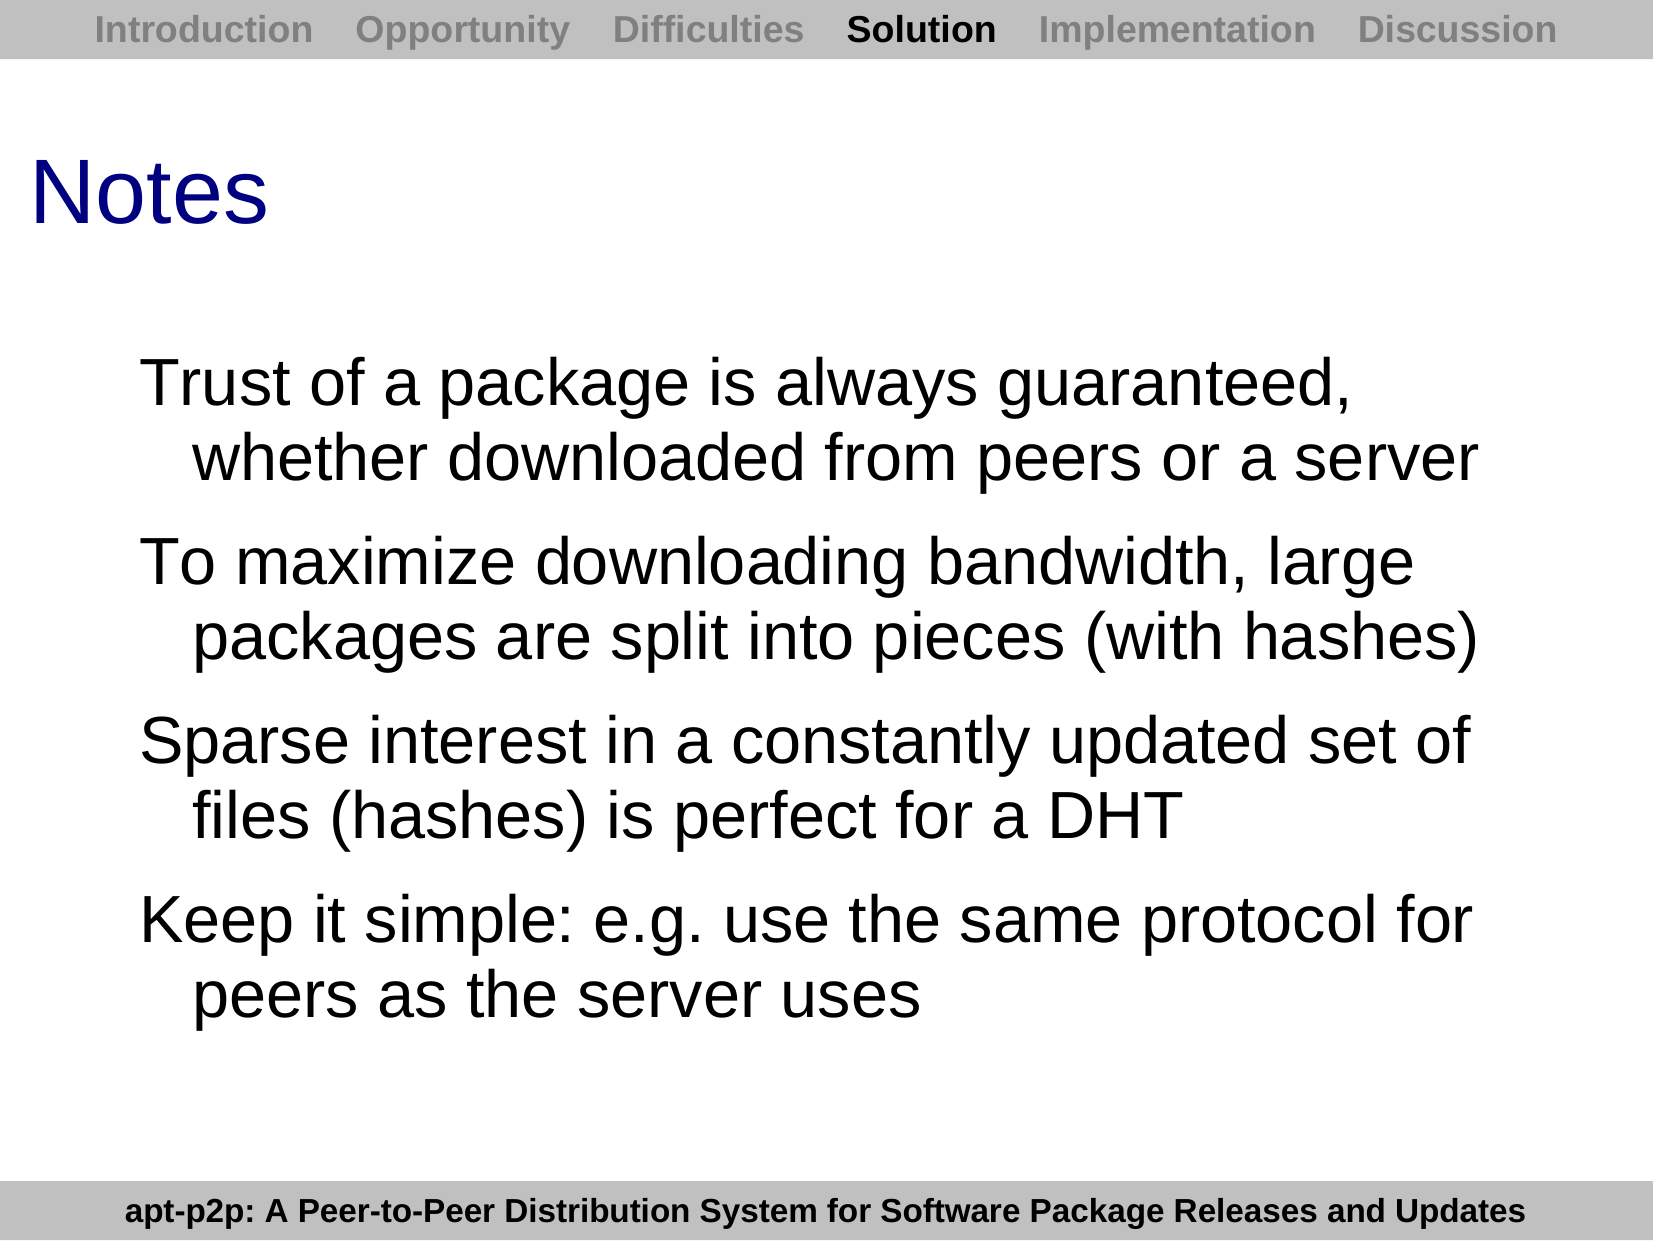

# Notes
Trust of a package is always guaranteed, whether downloaded from peers or a server
To maximize downloading bandwidth, large packages are split into pieces (with hashes)
Sparse interest in a constantly updated set of files (hashes) is perfect for a DHT
Keep it simple: e.g. use the same protocol for peers as the server uses